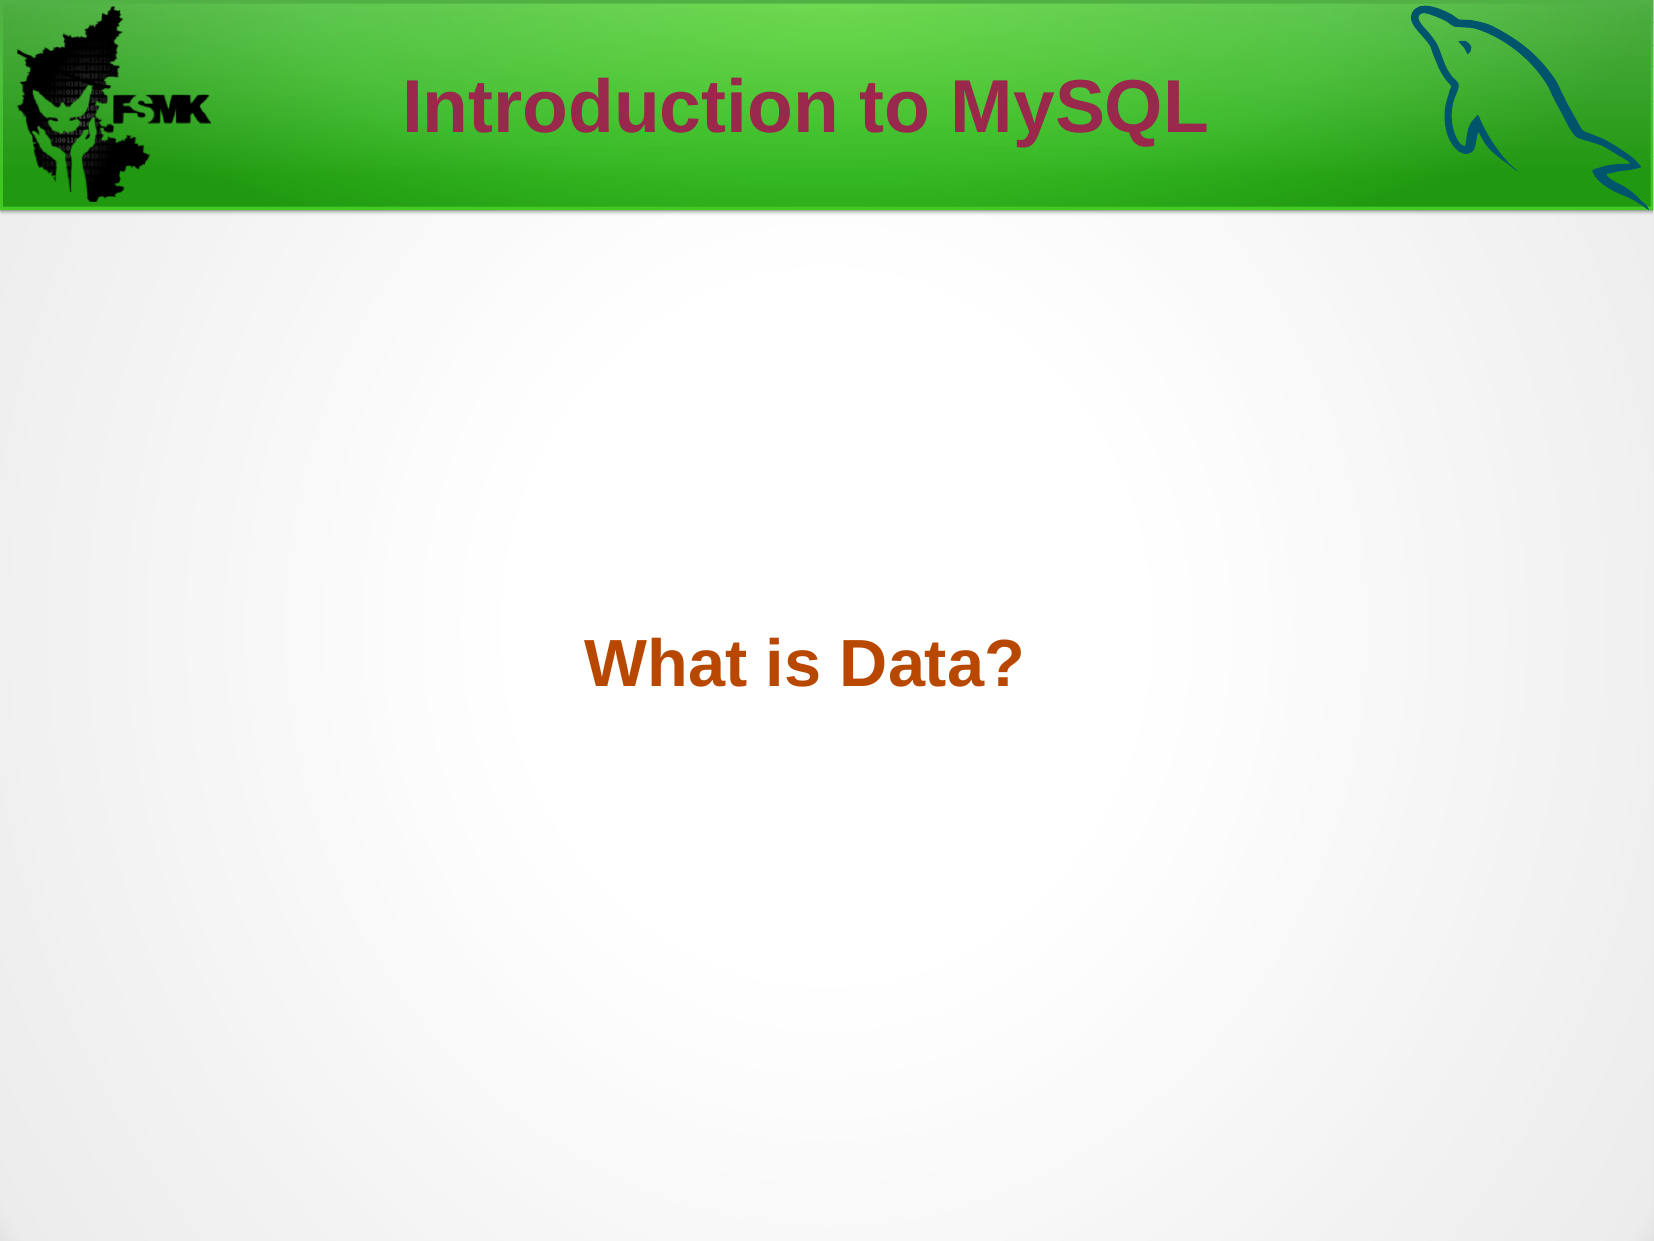

# Introduction to MySQL
What is Data?